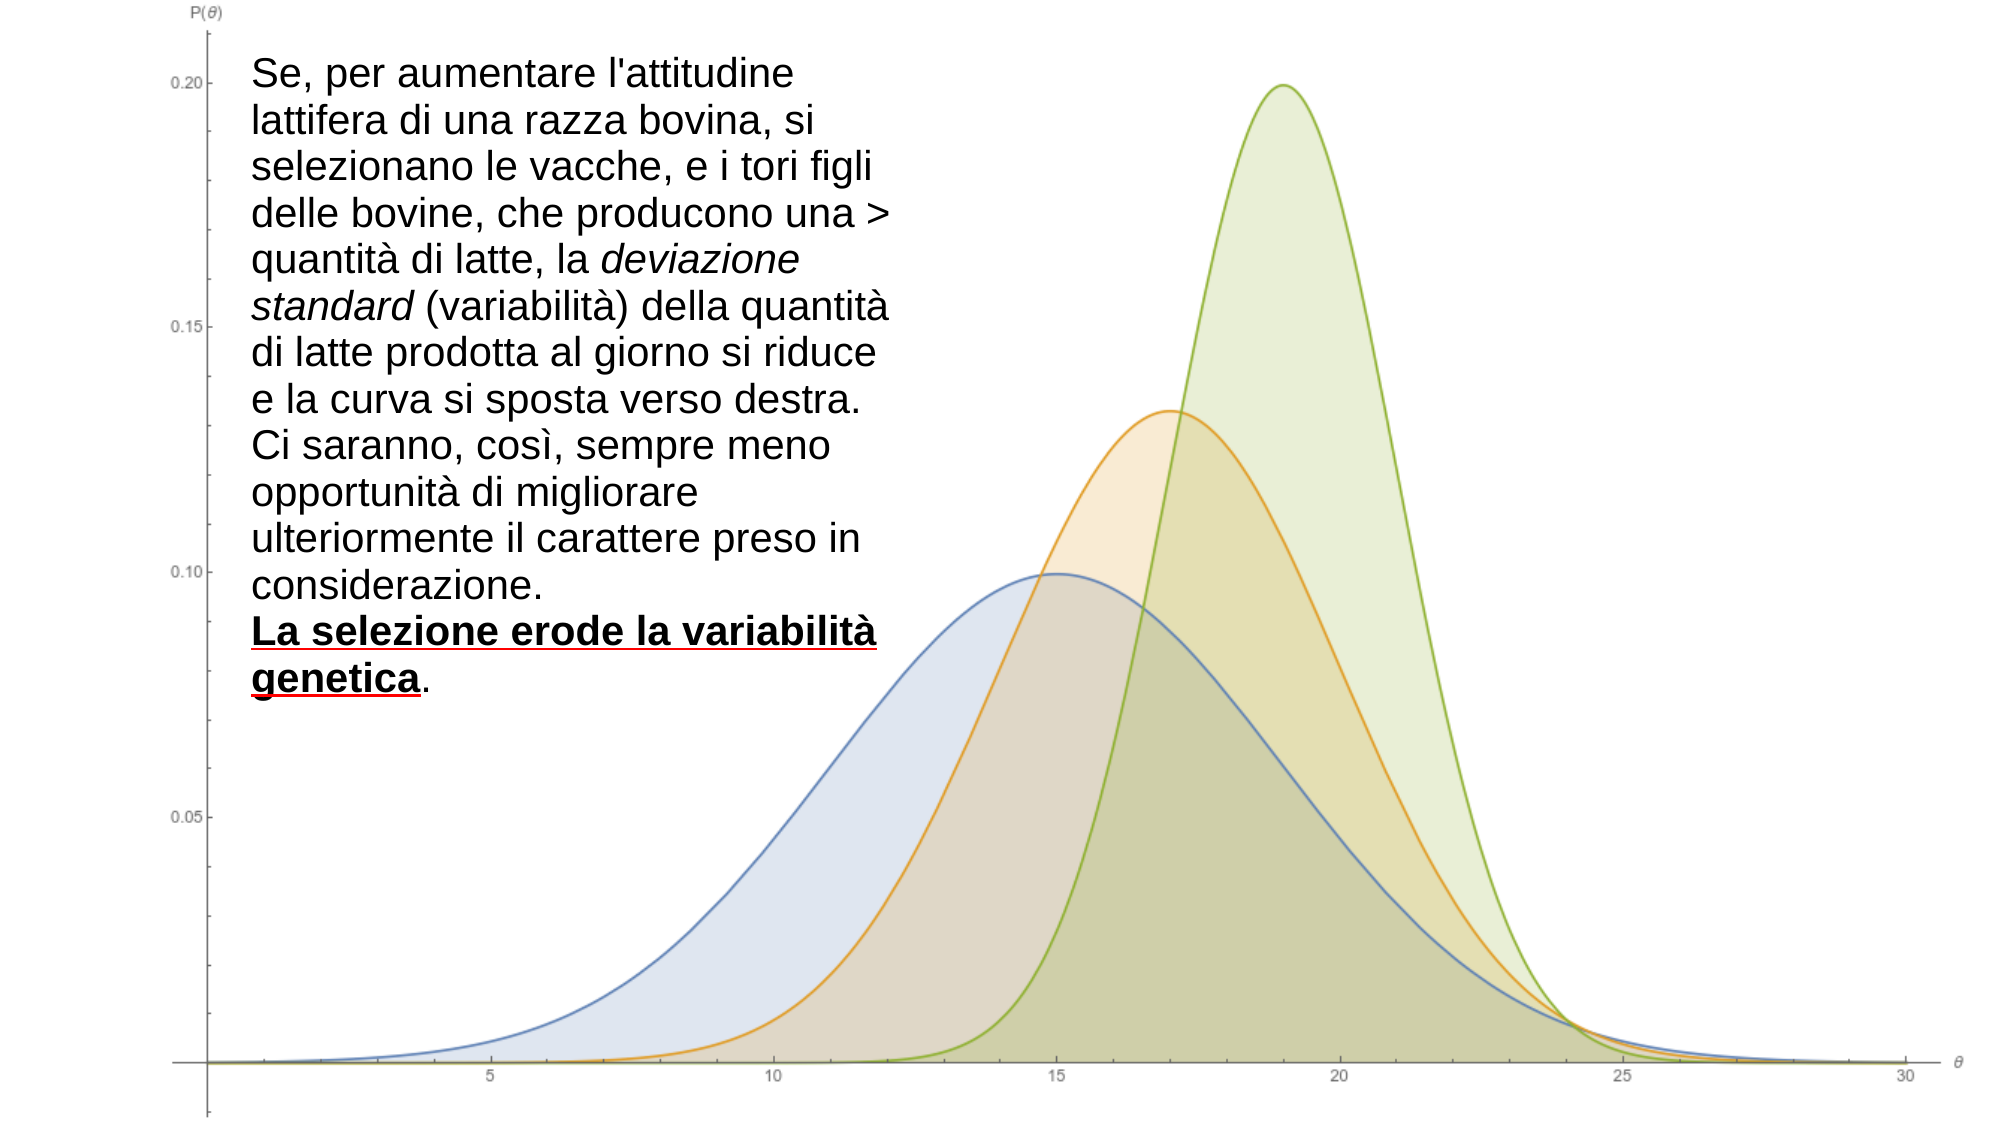

Se, per aumentare l'attitudine lattifera di una razza bovina, si selezionano le vacche, e i tori figli delle bovine, che producono una > quantità di latte, la deviazione standard (variabilità) della quantità di latte prodotta al giorno si riduce e la curva si sposta verso destra.
Ci saranno, così, sempre meno opportunità di migliorare ulteriormente il carattere preso in considerazione.
La selezione erode la variabilità genetica.